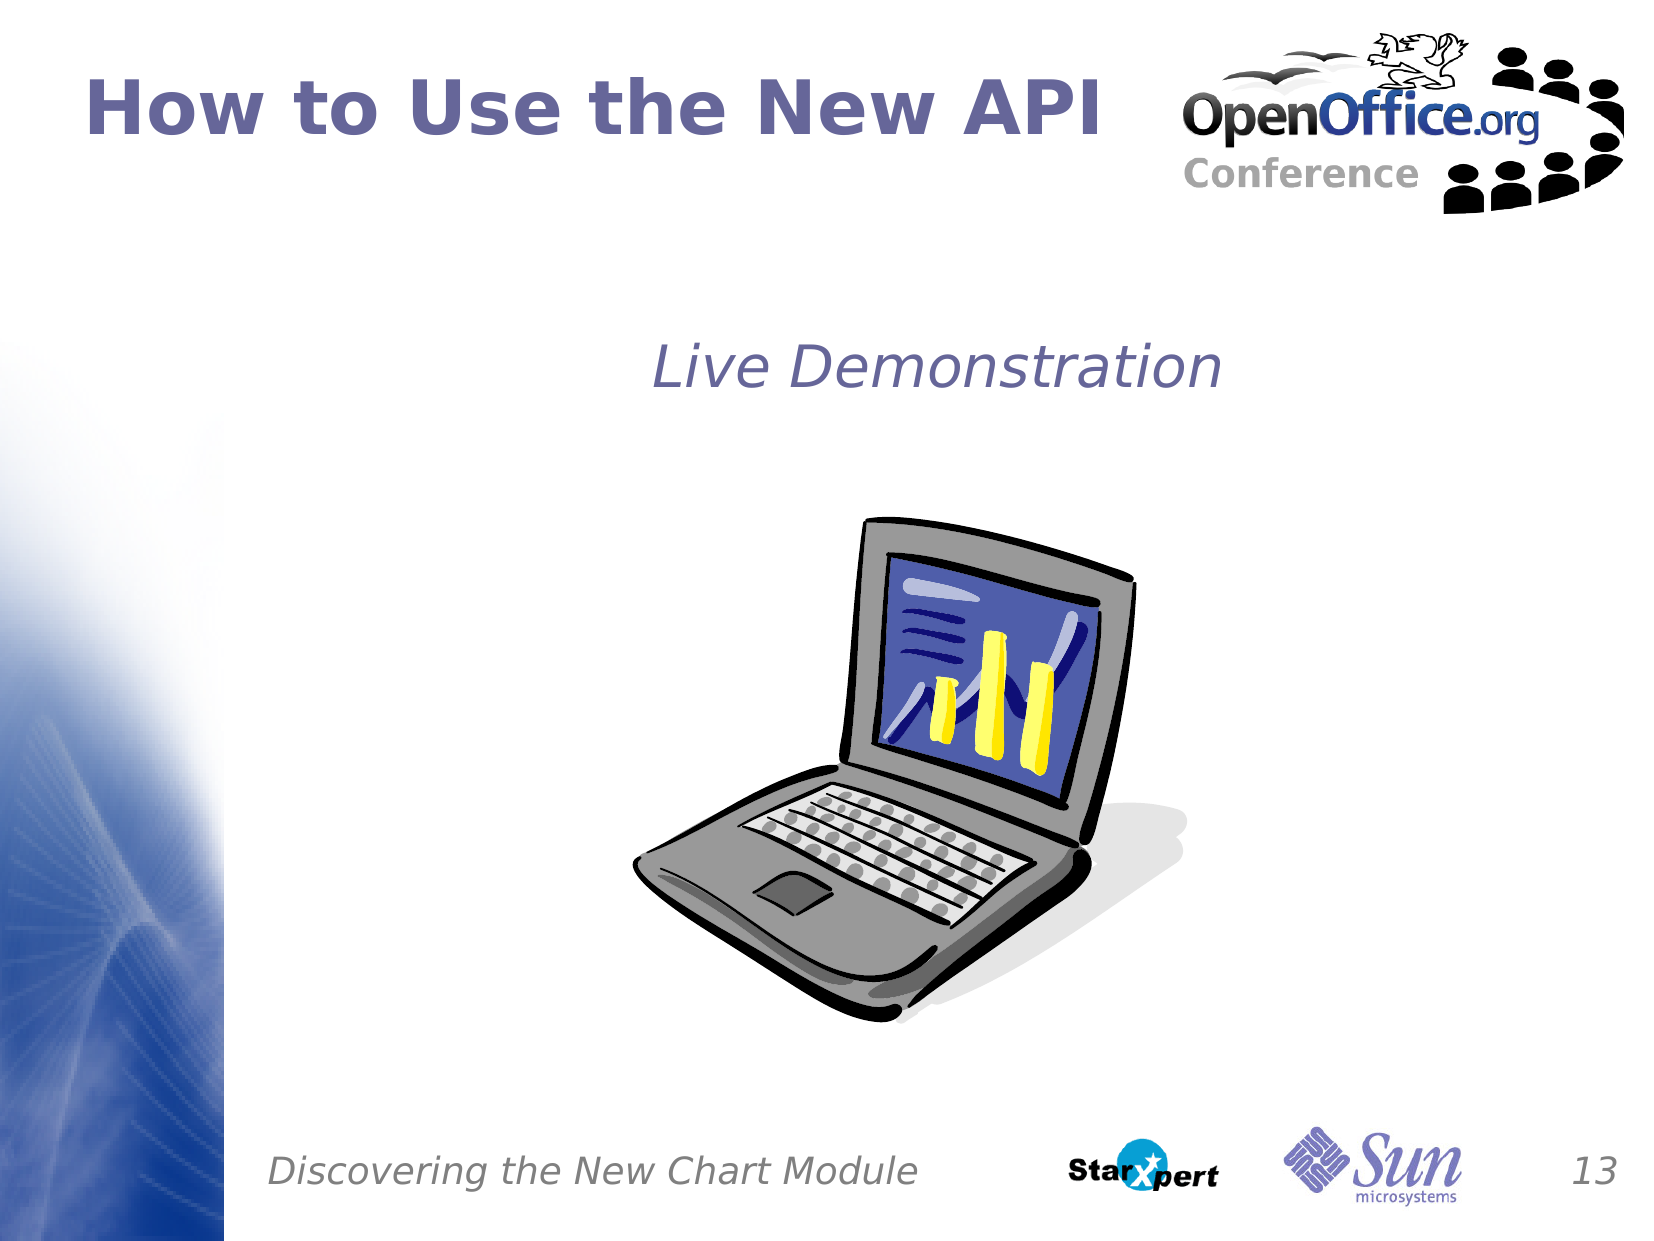

# How to Use the New API
Live Demonstration